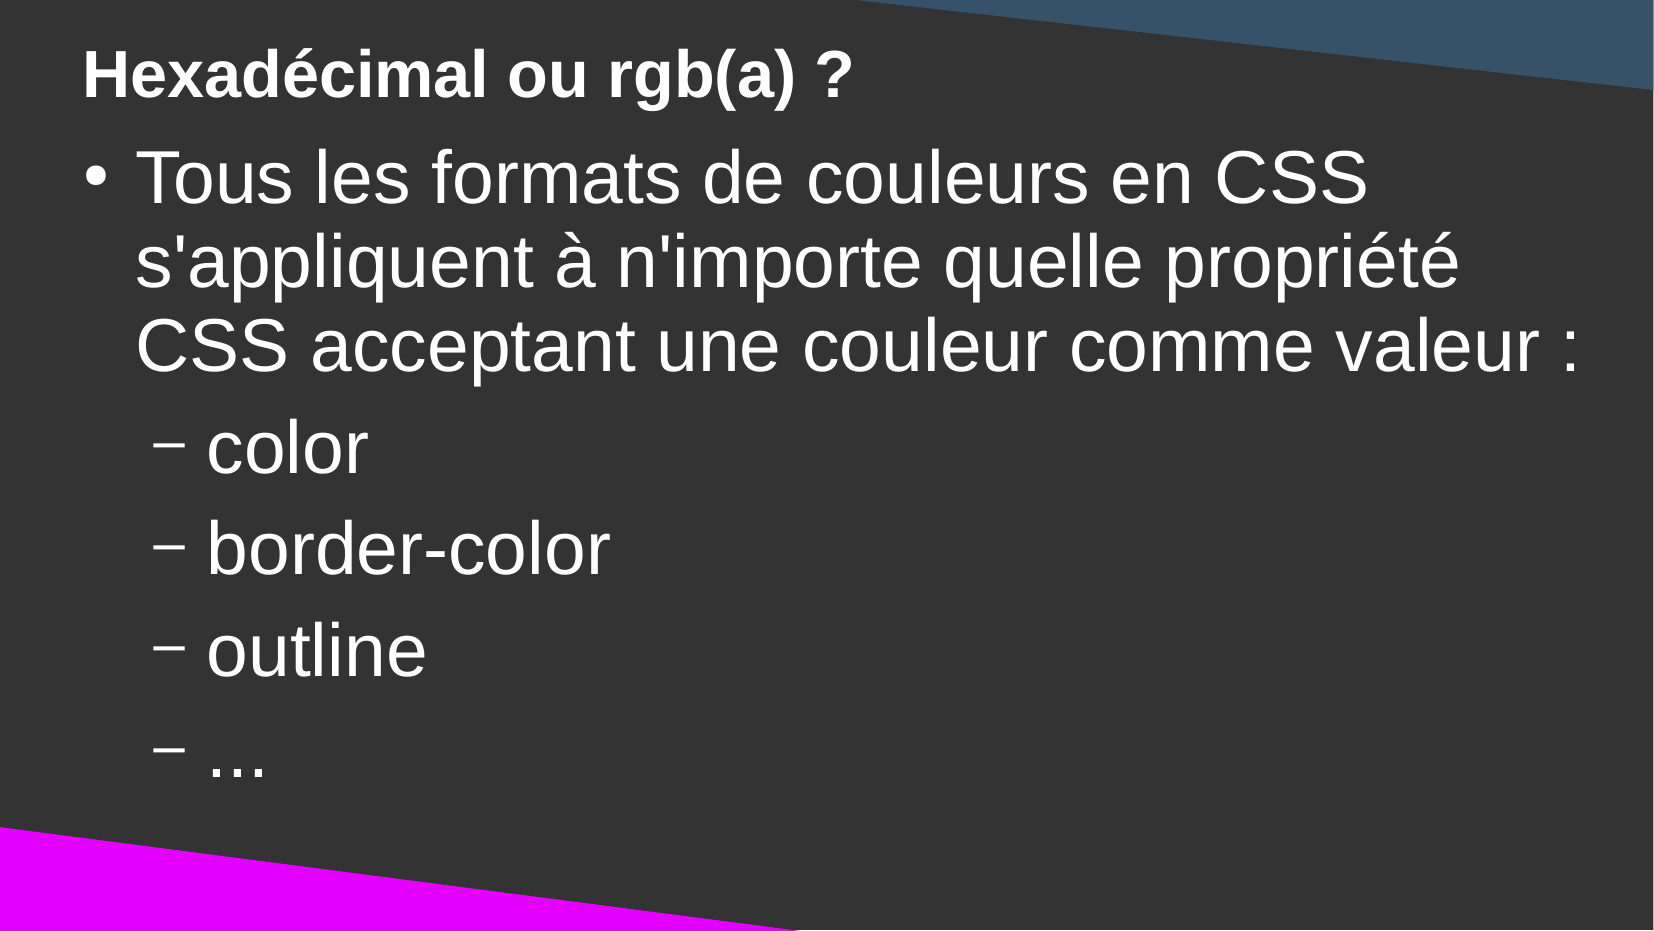

Hexadécimal ou rgb(a) ?
# Tous les formats de couleurs en CSS s'appliquent à n'importe quelle propriété CSS acceptant une couleur comme valeur :
color
border-color
outline
...